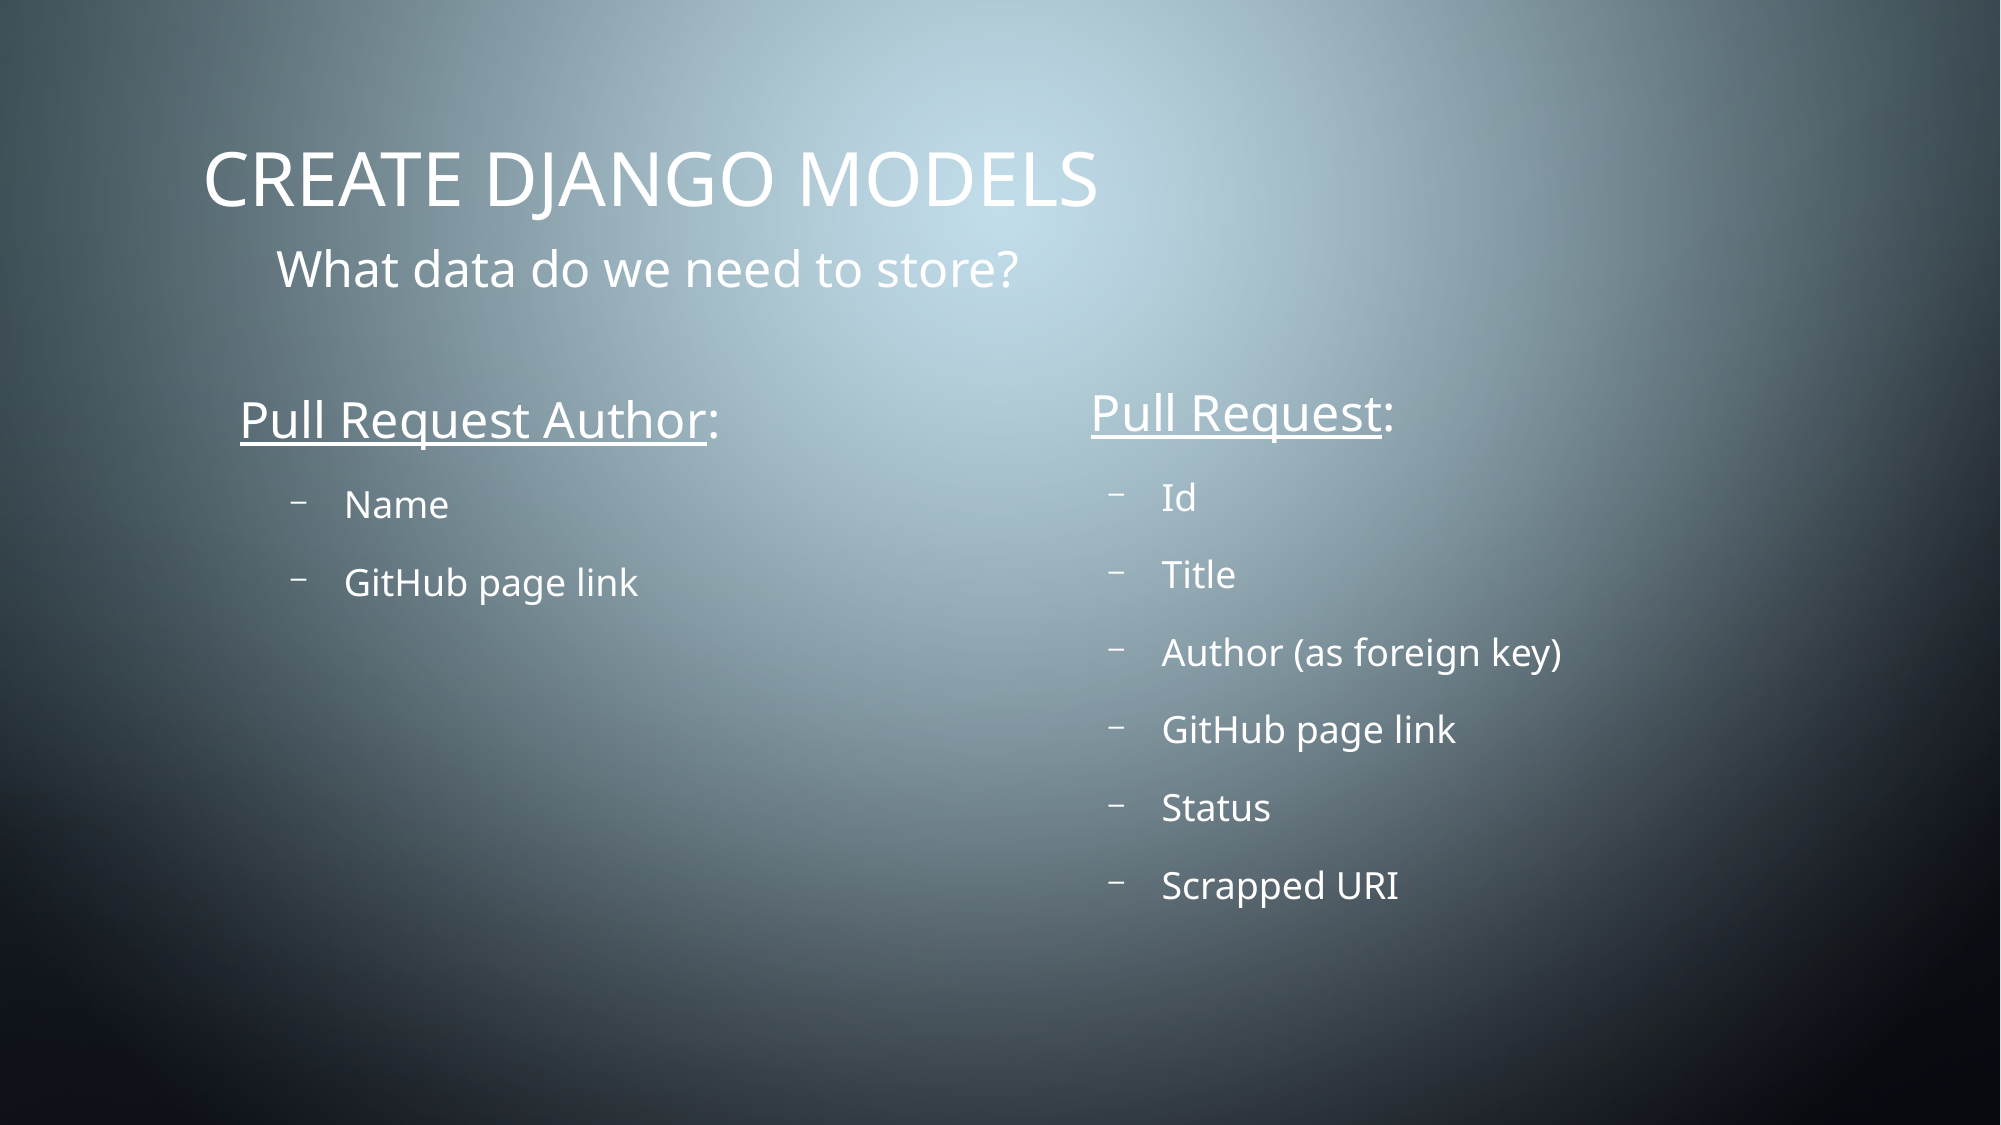

# CREATE DJANGO MODELS What data do we need to store?
Pull Request Author:
Name
GitHub page link
Pull Request:
Id
Title
Author (as foreign key)
GitHub page link
Status
Scrapped URI